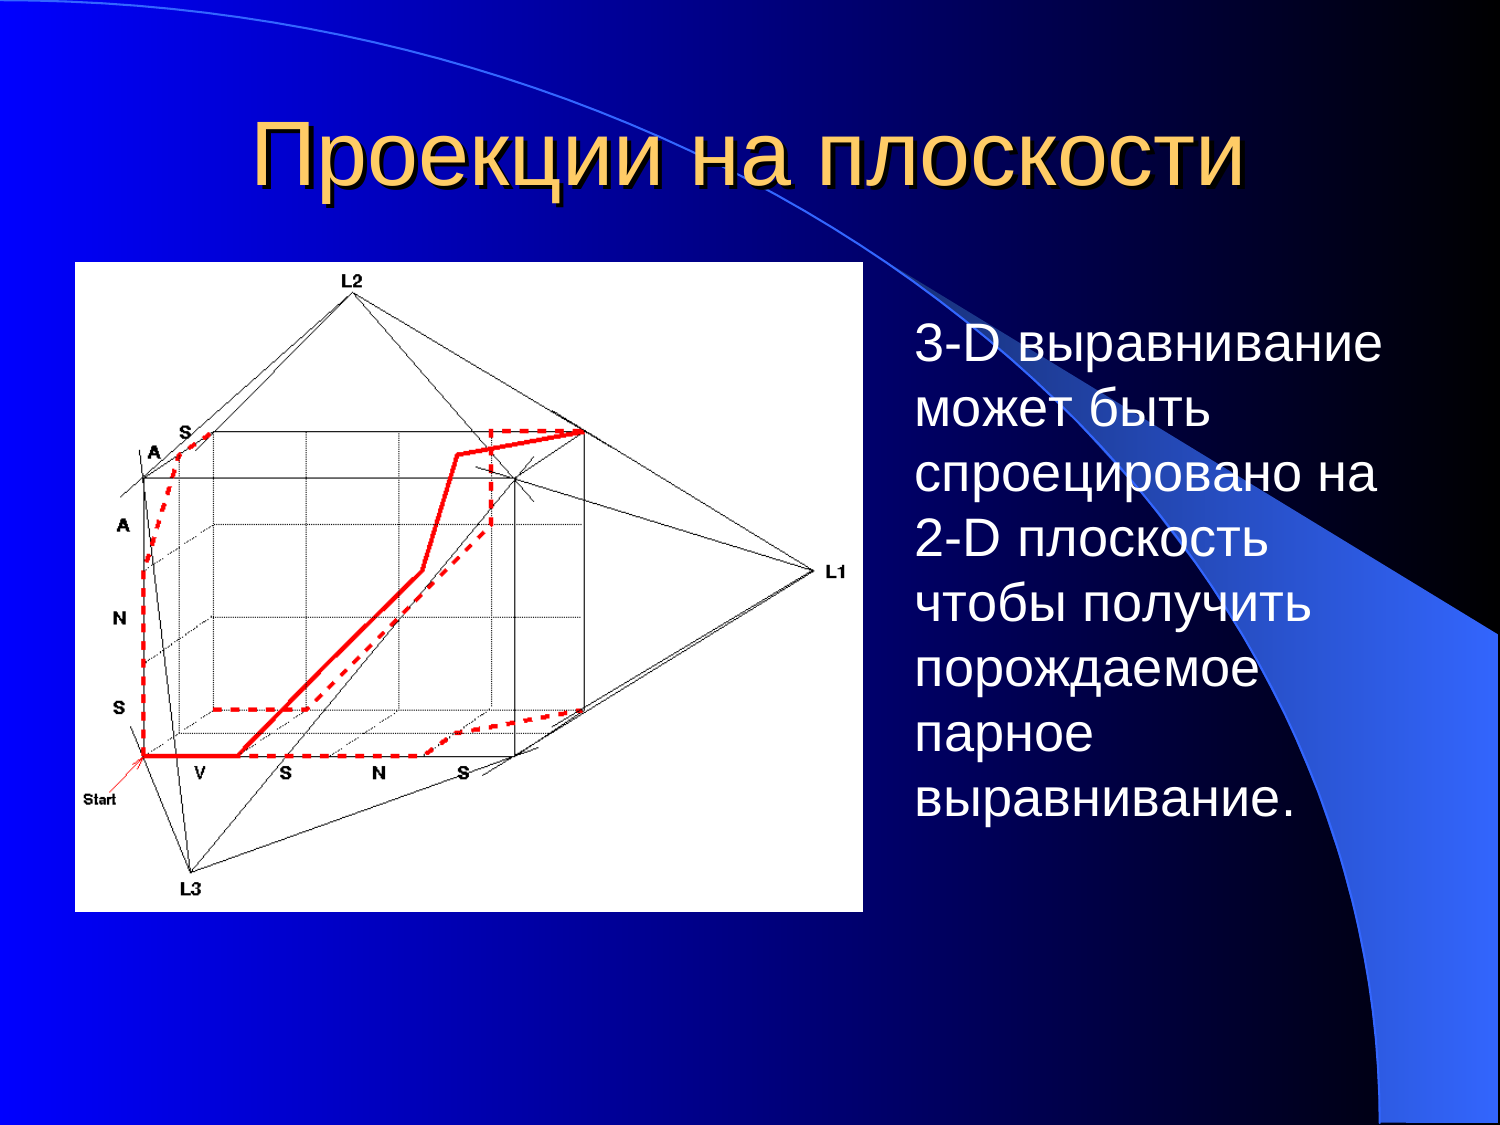

# Проекции на плоскости
3-D выравнивание может быть спроецировано на 2-D плоскость чтобы получить порождаемое парное выравнивание.